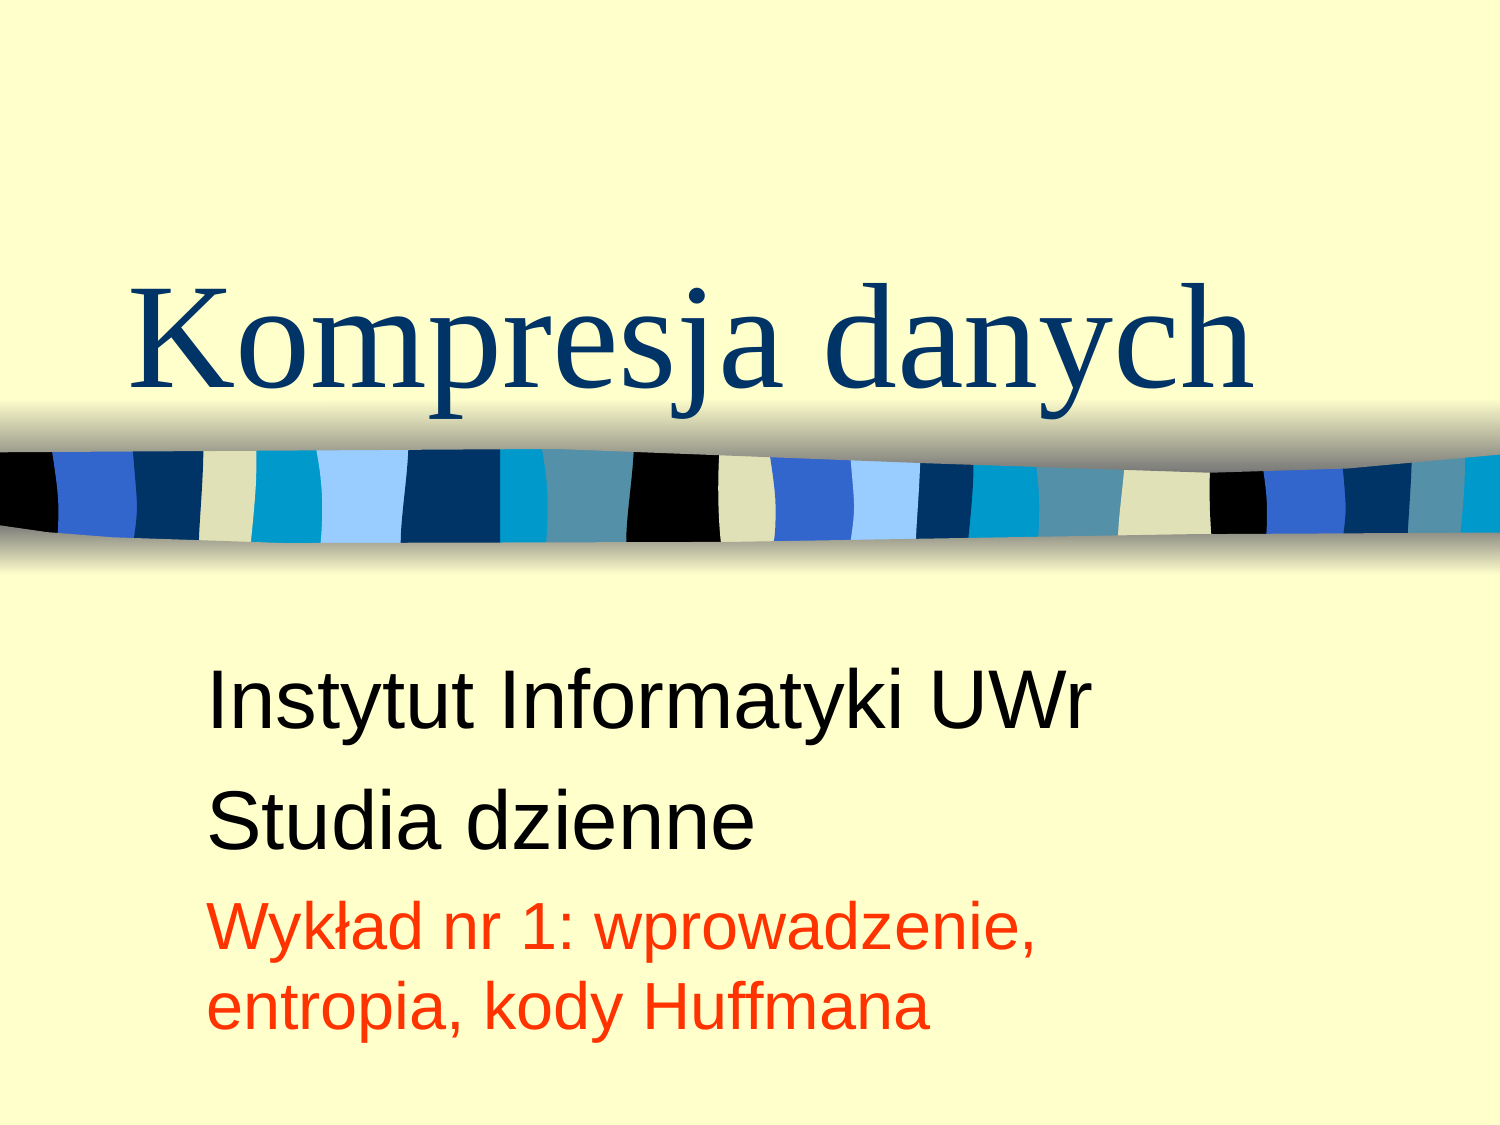

# Kompresja danych
Instytut Informatyki UWr
Studia dzienne
Wykład nr 1: wprowadzenie, entropia, kody Huffmana